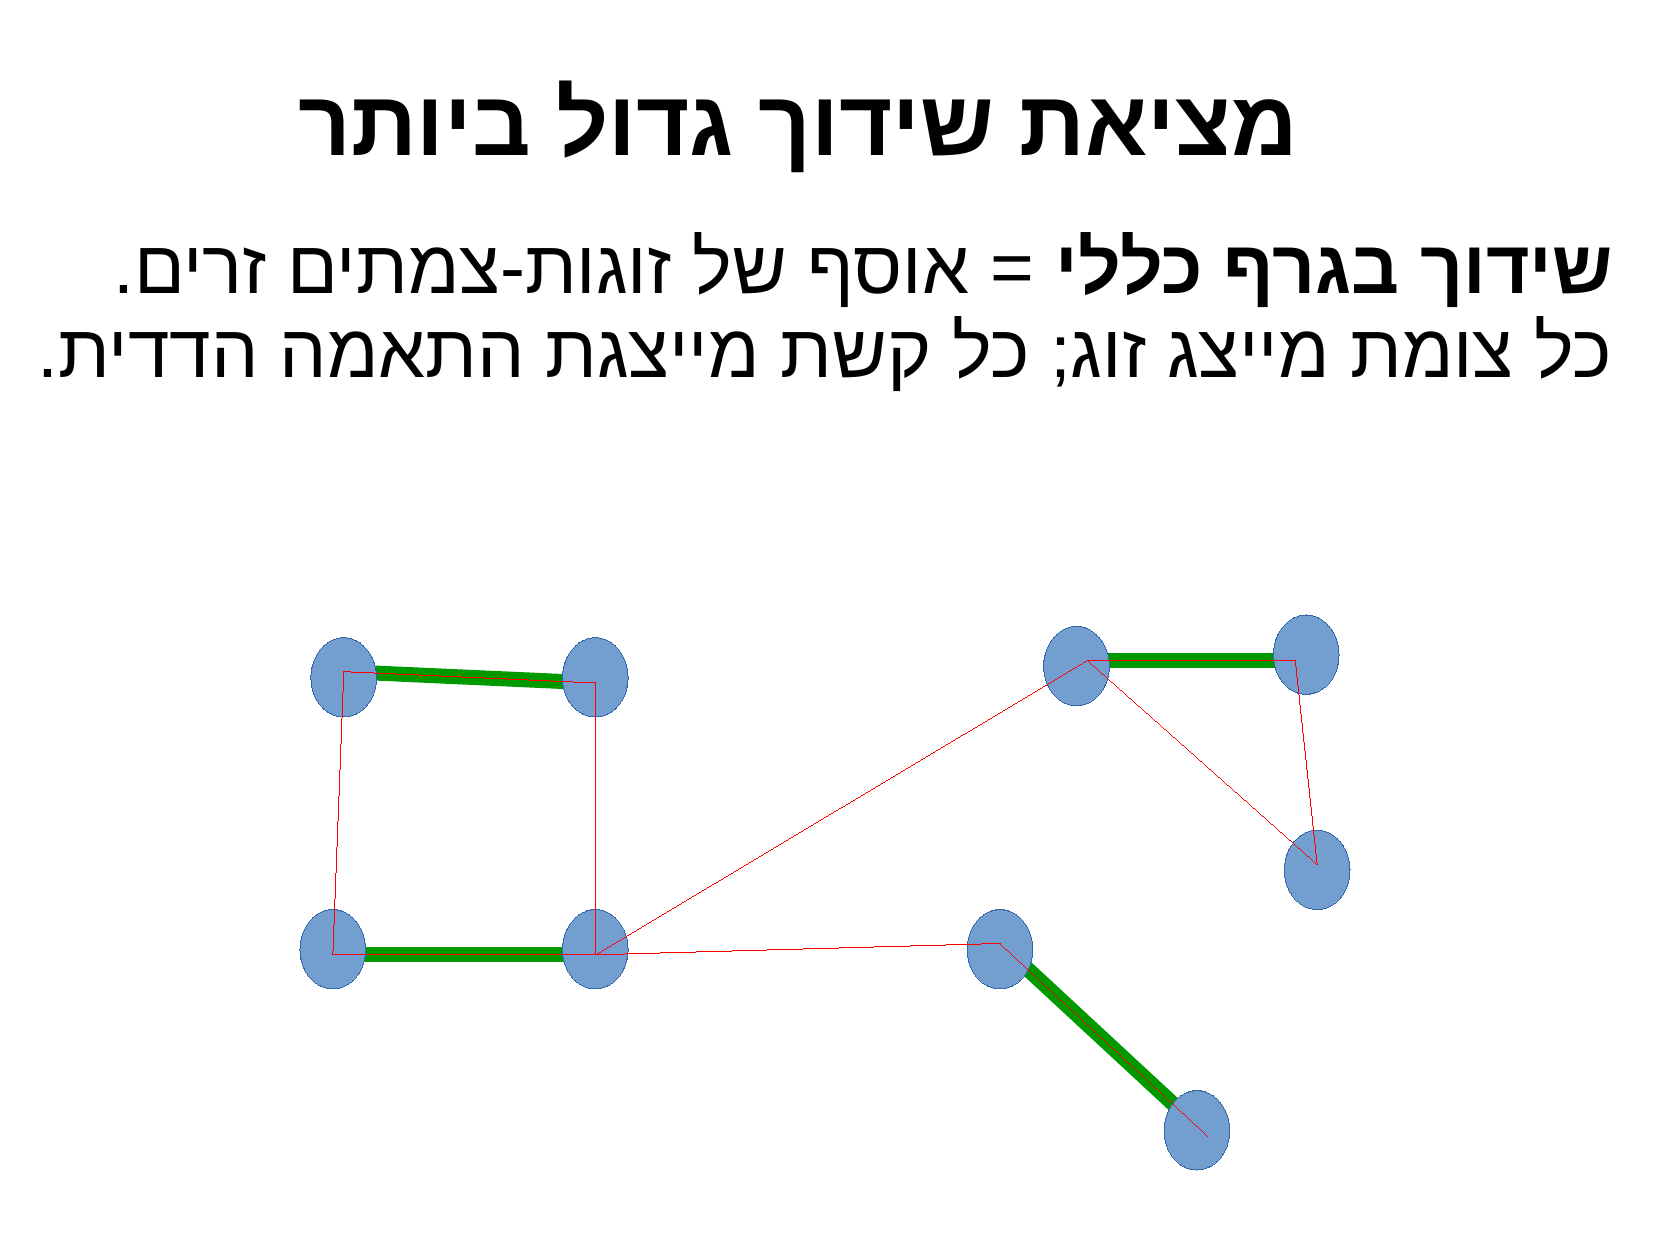

# מציאת שידוך גדול ביותר
שידוך בגרף כללי = אוסף של זוגות-צמתים זרים.
כל צומת מייצג זוג; כל קשת מייצגת התאמה הדדית.